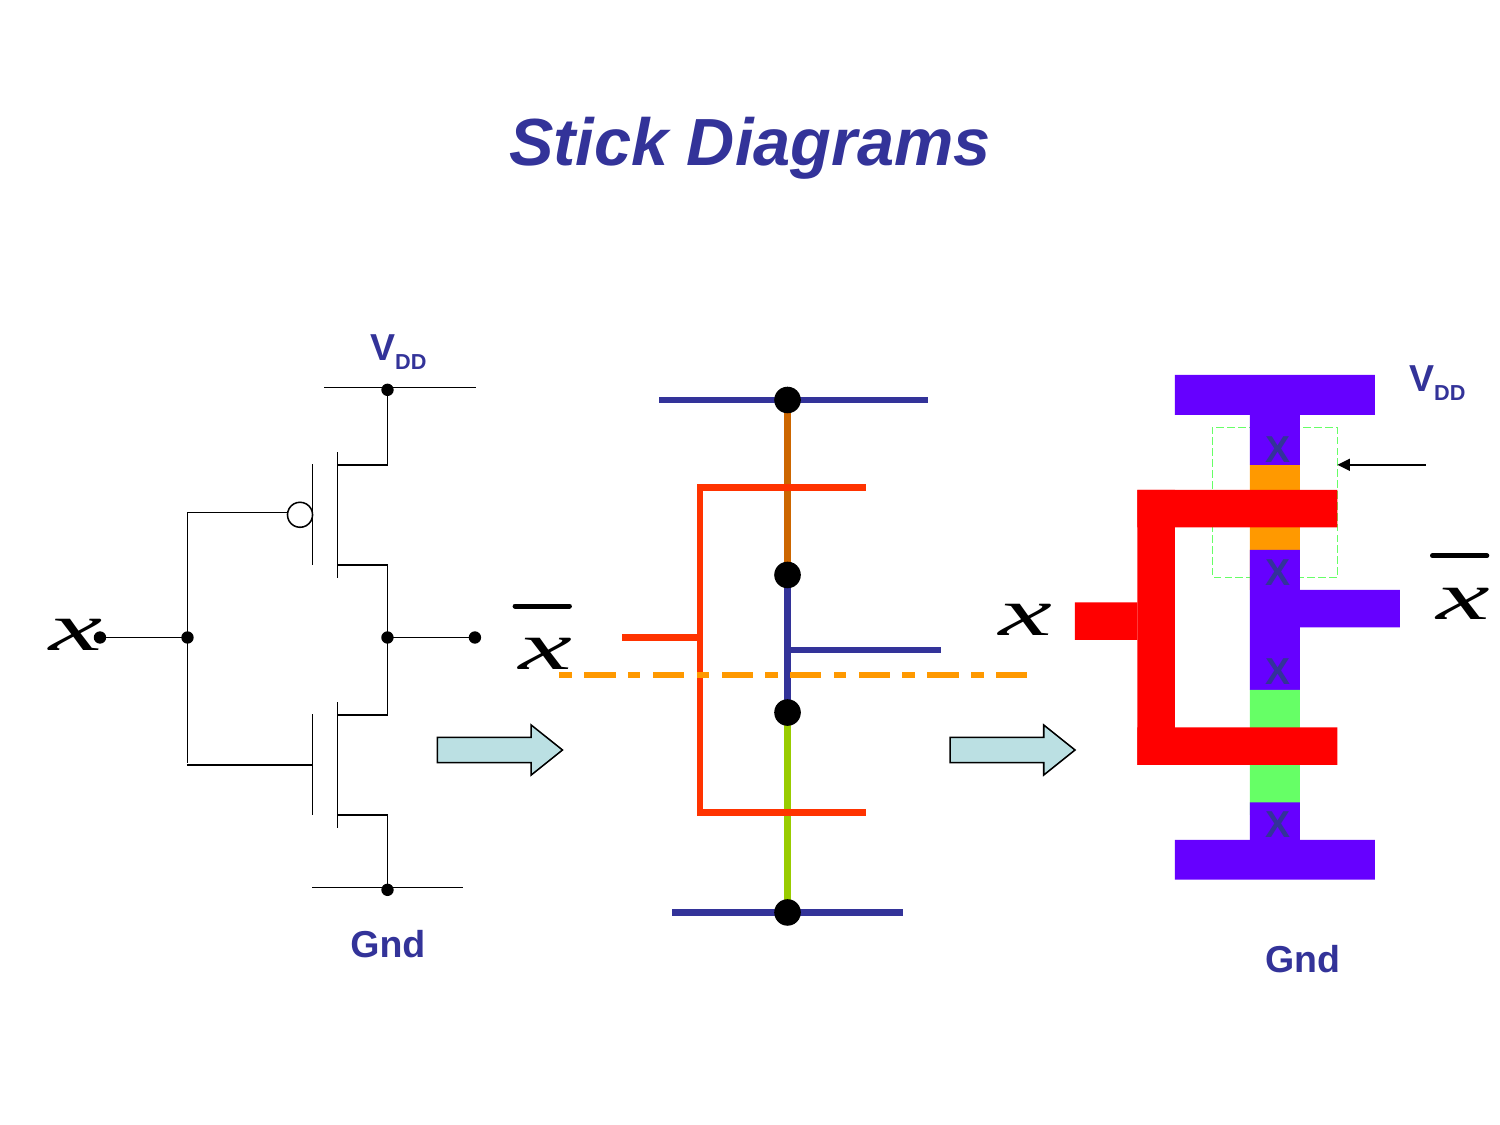

# Stick Diagrams
VDD
Gnd
VDD
X
X
X
X
Gnd